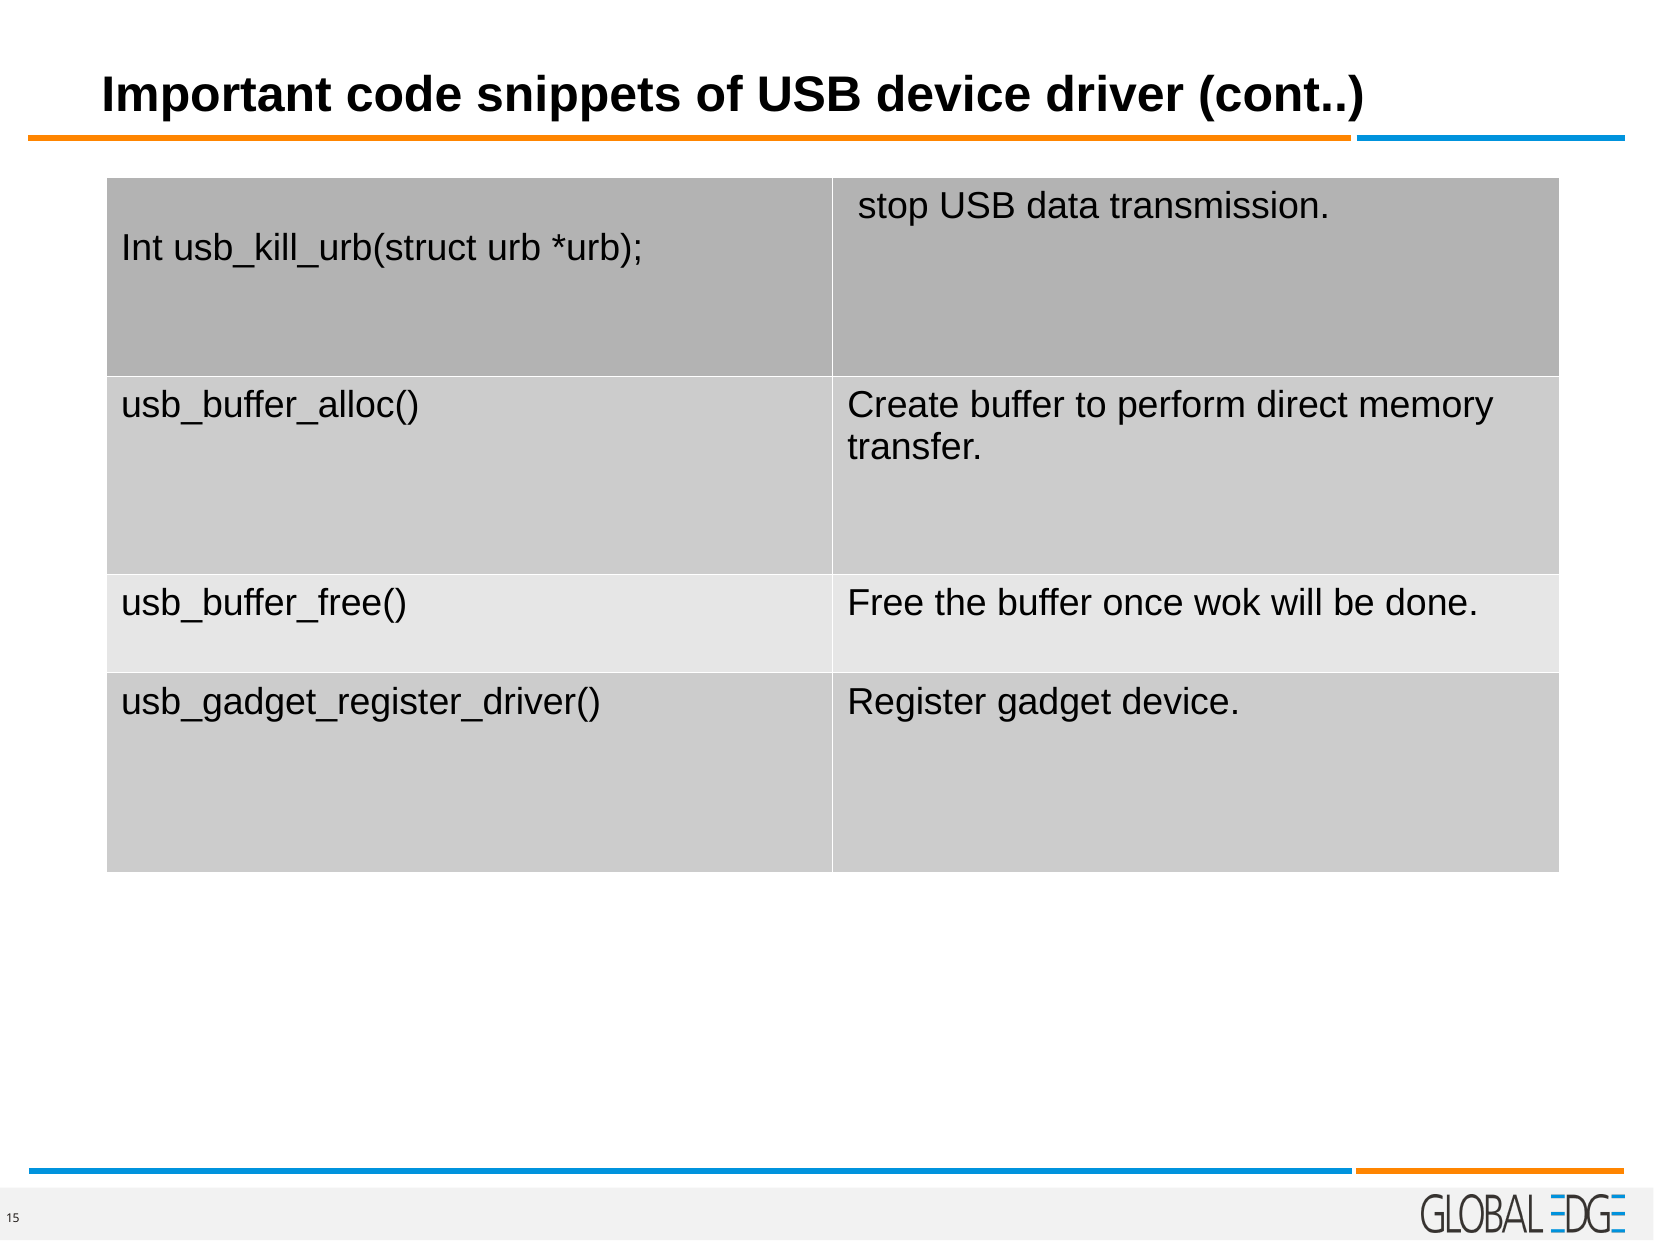

Important code snippets of USB device driver (cont..)
| Int usb\_kill\_urb(struct urb \*urb); | stop USB data transmission. |
| --- | --- |
| usb\_buffer\_alloc() | Create buffer to perform direct memory transfer. |
| usb\_buffer\_free() | Free the buffer once wok will be done. |
| usb\_gadget\_register\_driver() | Register gadget device. |